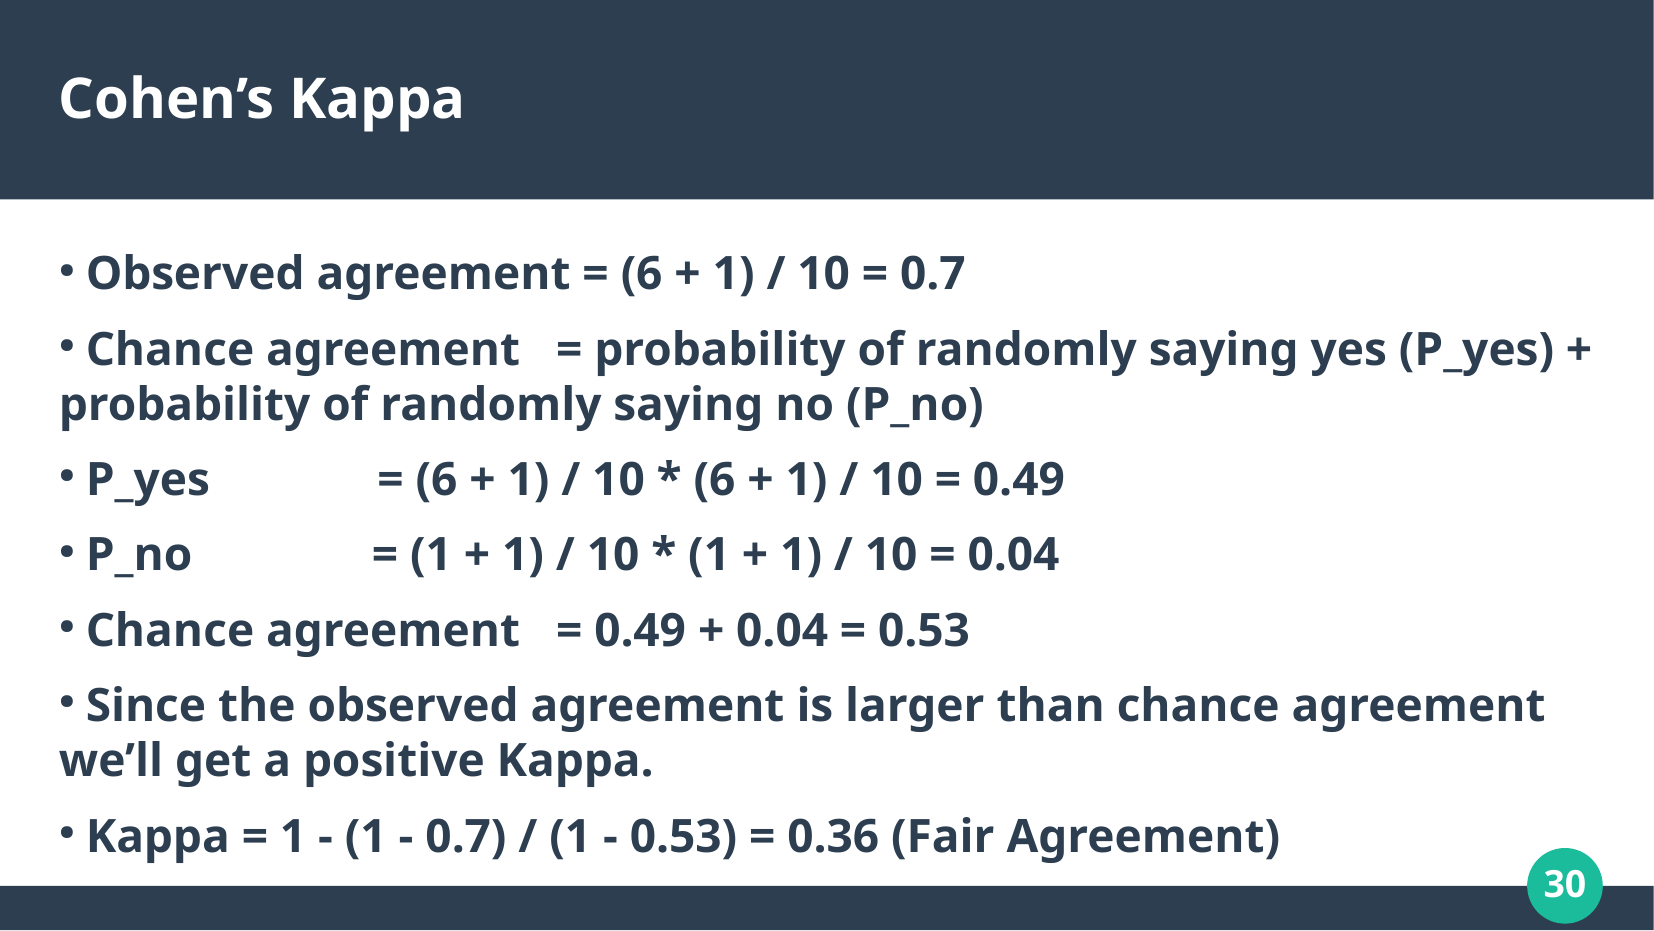

# Cohen’s Kappa
 Observed agreement = (6 + 1) / 10 = 0.7
 Chance agreement = probability of randomly saying yes (P_yes) + probability of randomly saying no (P_no)
 P_yes = (6 + 1) / 10 * (6 + 1) / 10 = 0.49
 P_no = (1 + 1) / 10 * (1 + 1) / 10 = 0.04
 Chance agreement = 0.49 + 0.04 = 0.53
 Since the observed agreement is larger than chance agreement we’ll get a positive Kappa.
 Kappa = 1 - (1 - 0.7) / (1 - 0.53) = 0.36 (Fair Agreement)